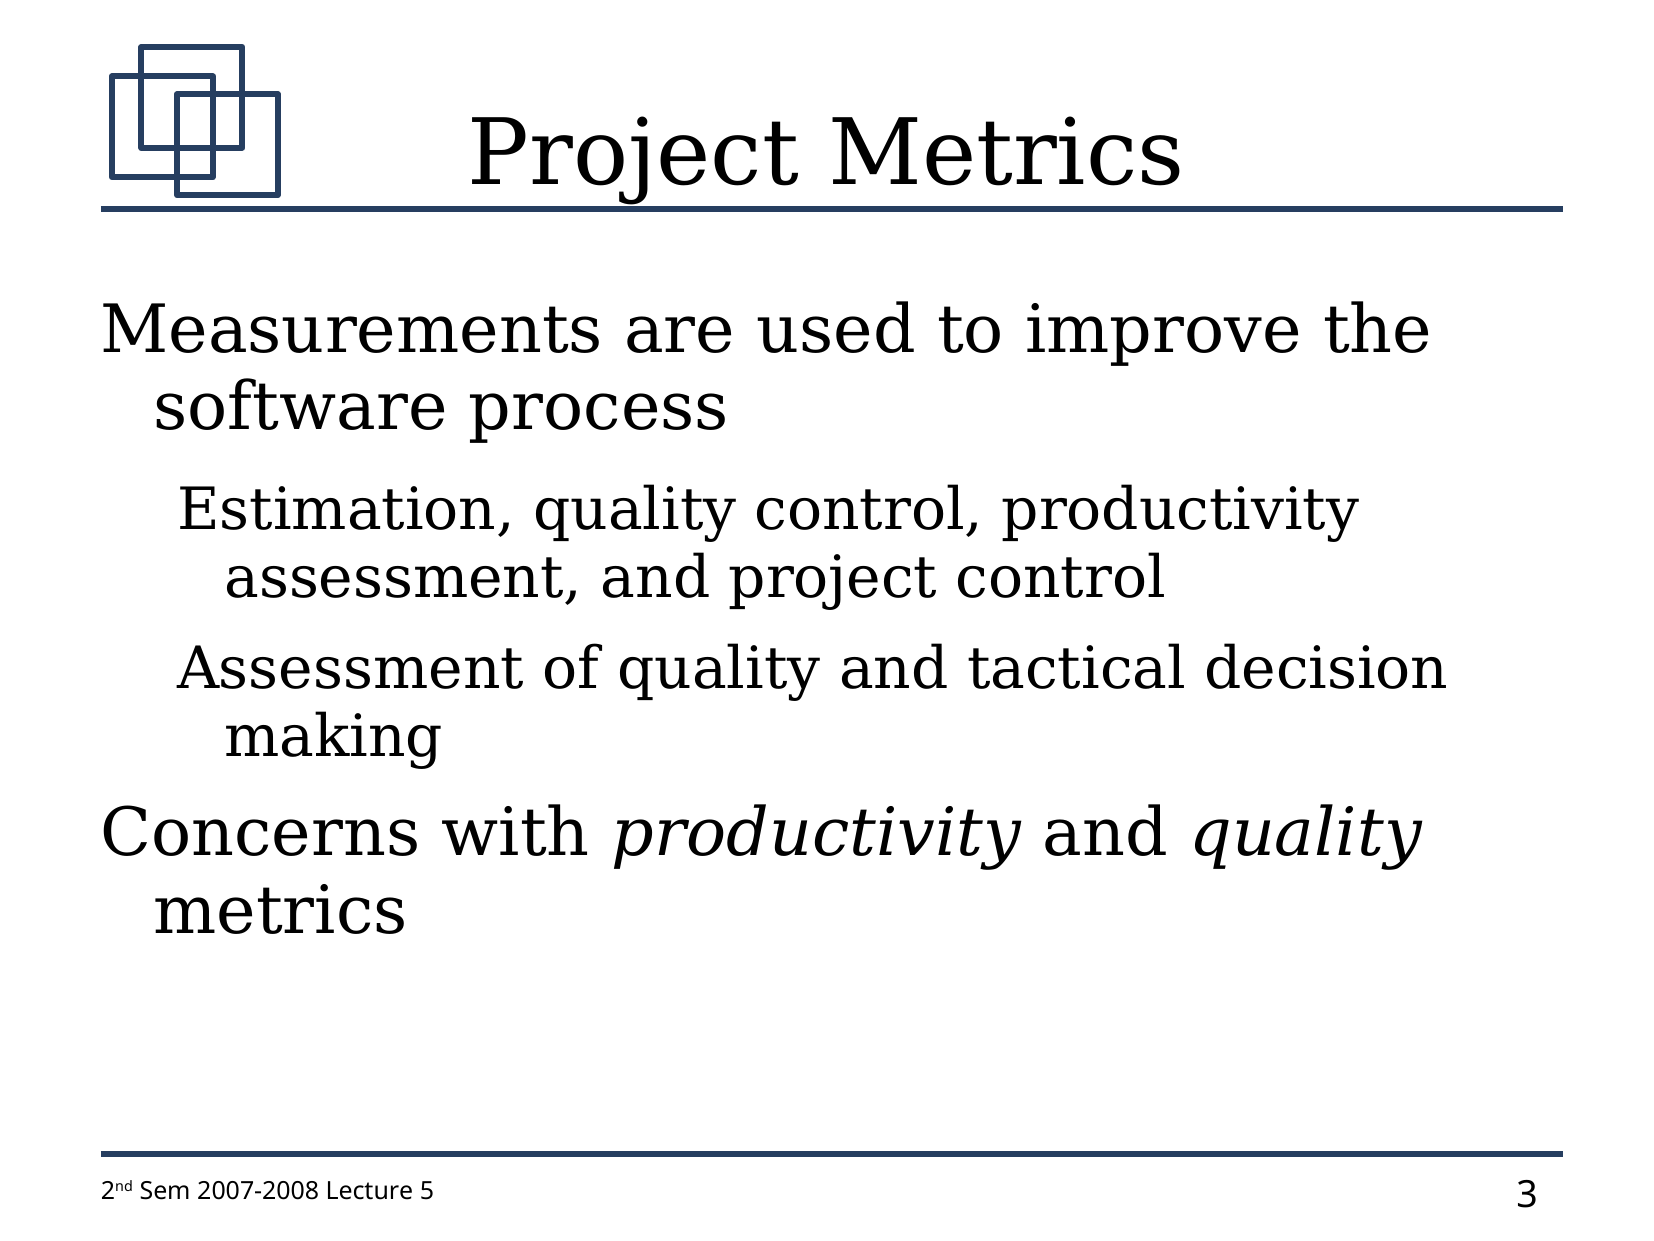

# Project Metrics
Measurements are used to improve the software process
Estimation, quality control, productivity assessment, and project control
Assessment of quality and tactical decision making
Concerns with productivity and quality metrics